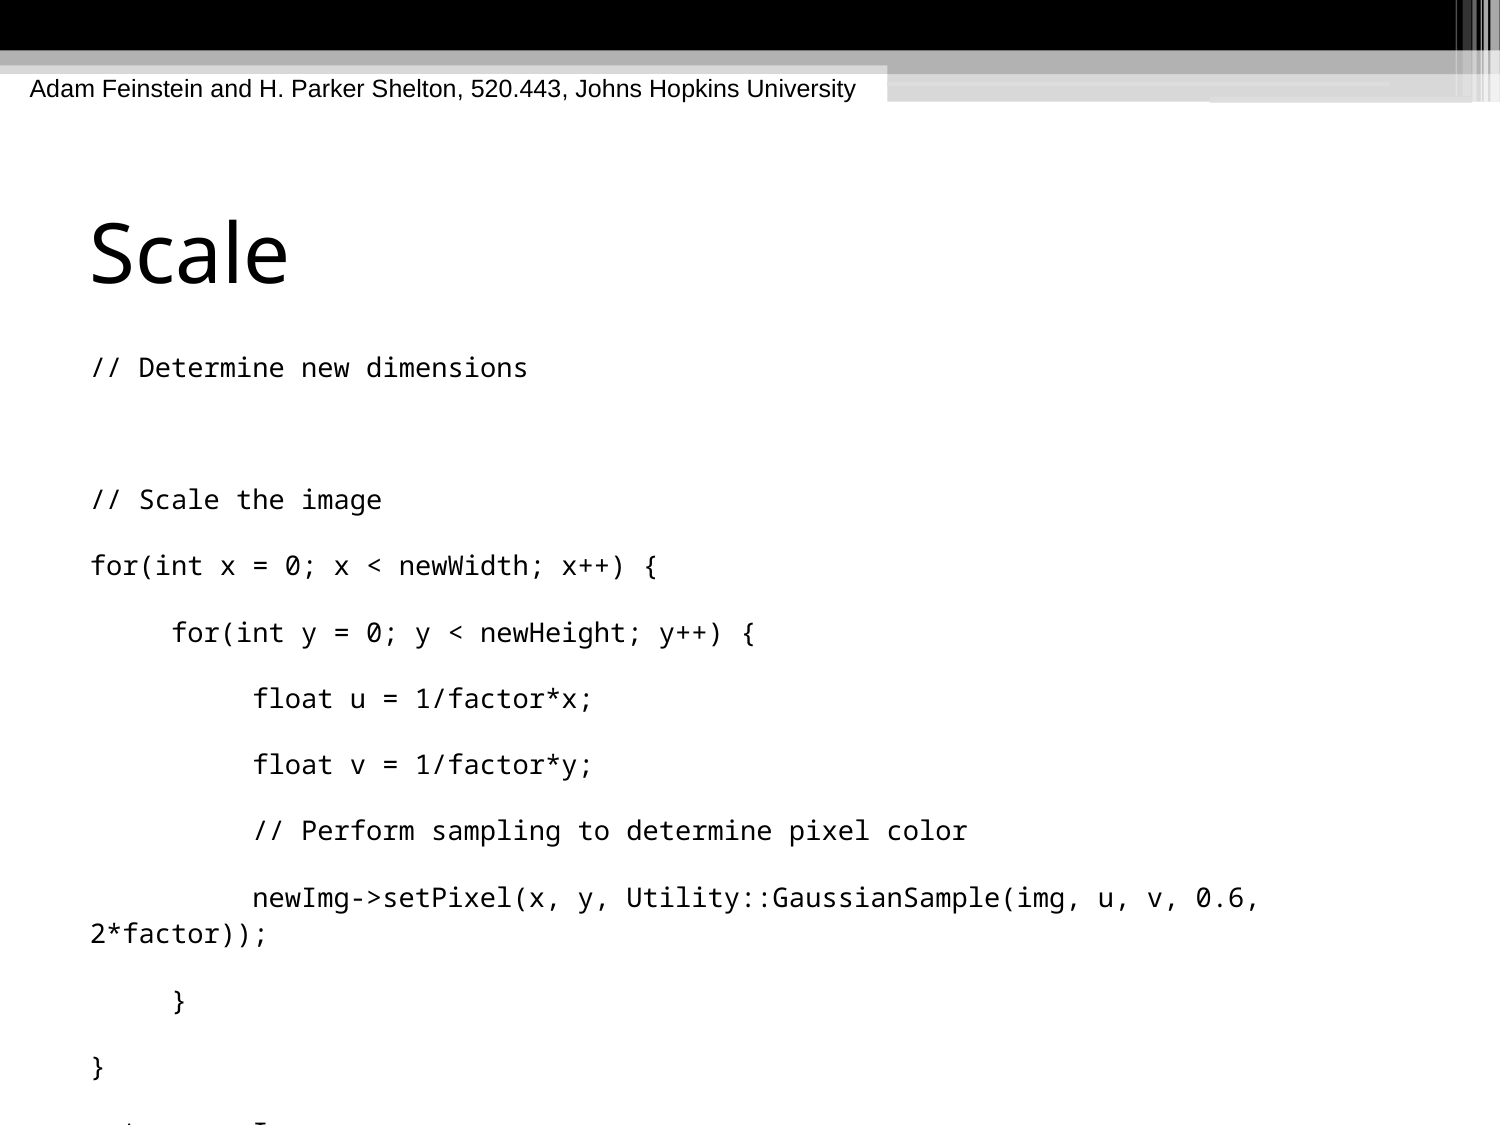

Adam Feinstein and H. Parker Shelton, 520.443, Johns Hopkins University
# Scale
// Determine new dimensions
// Scale the image
for(int x = 0; x < newWidth; x++) {
 for(int y = 0; y < newHeight; y++) {
 float u = 1/factor*x;
 float v = 1/factor*y;
 // Perform sampling to determine pixel color
 newImg->setPixel(x, y, Utility::GaussianSample(img, u, v, 0.6, 2*factor));
 }
}
return newImg;